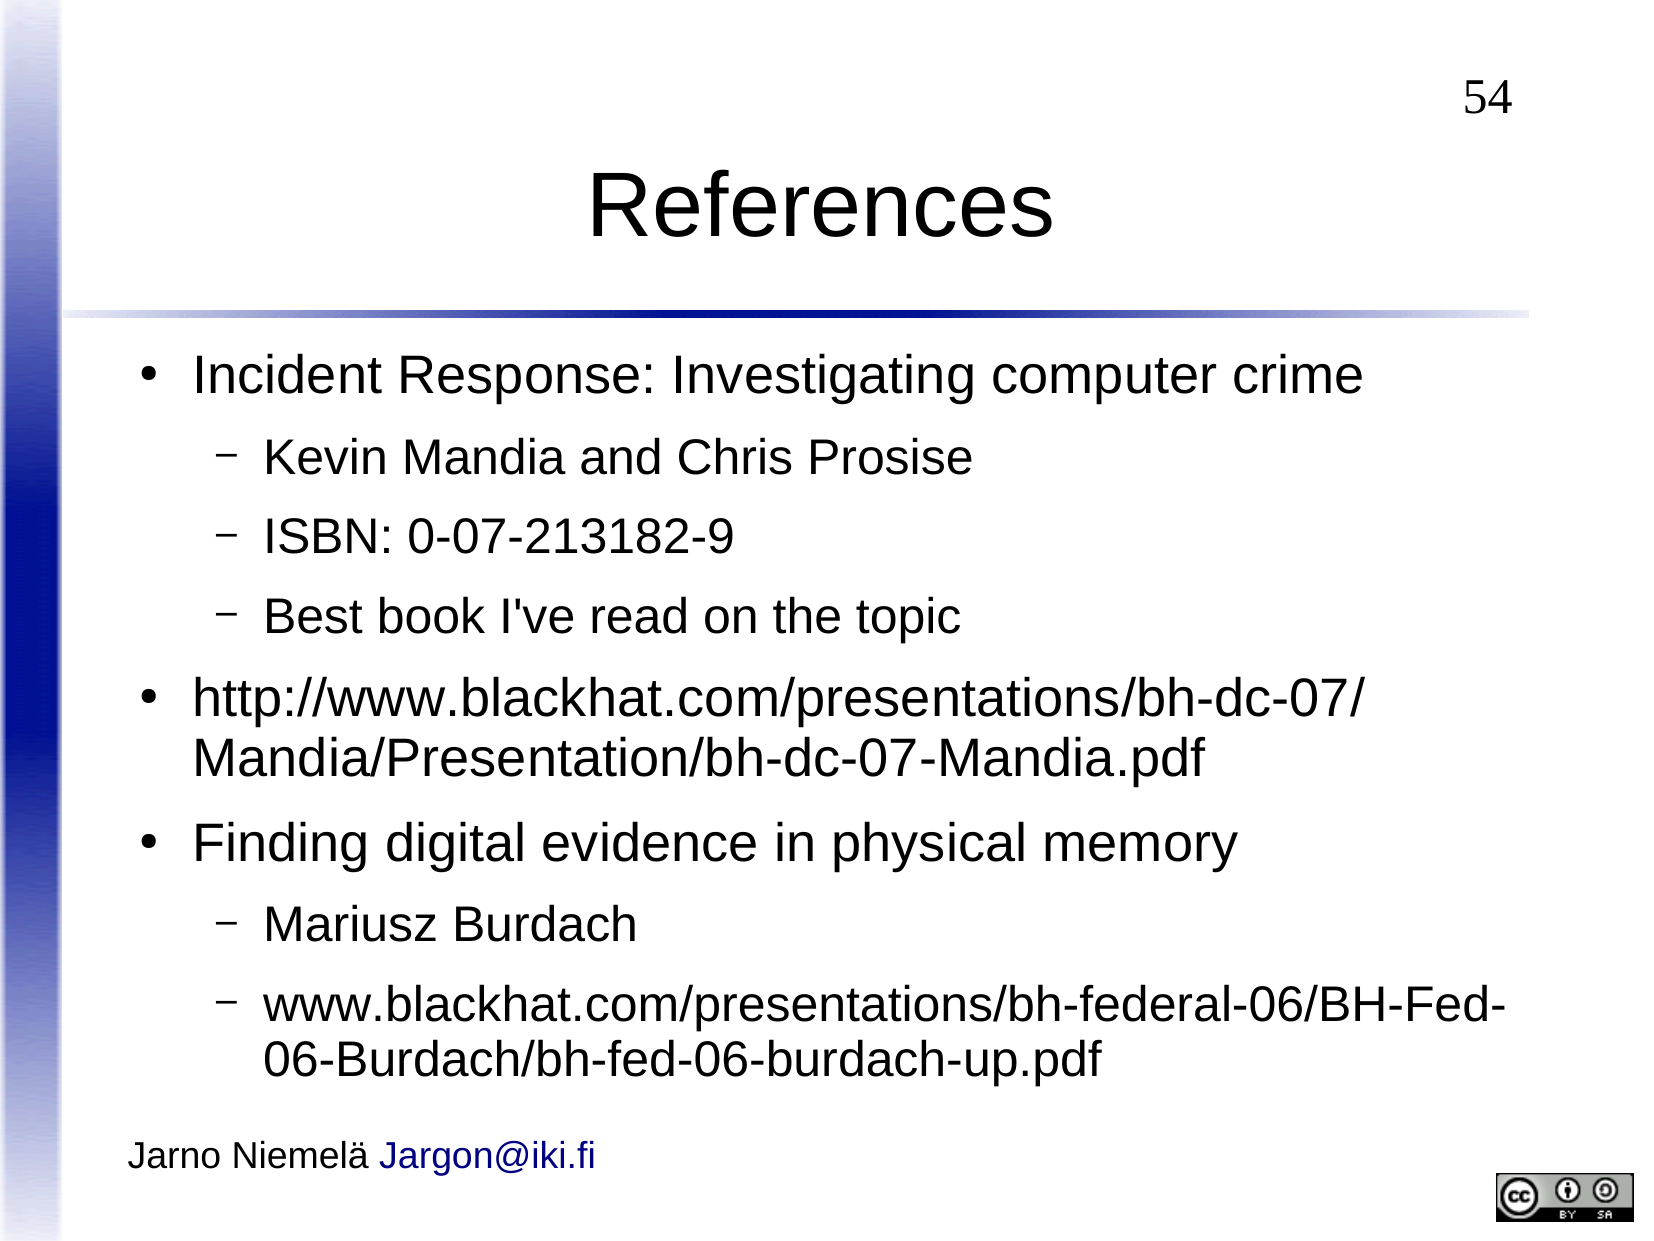

# References
Incident Response: Investigating computer crime
Kevin Mandia and Chris Prosise
ISBN: 0-07-213182-9
Best book I've read on the topic
http://www.blackhat.com/presentations/bh-dc-07/Mandia/Presentation/bh-dc-07-Mandia.pdf
Finding digital evidence in physical memory
Mariusz Burdach
www.blackhat.com/presentations/bh-federal-06/BH-Fed-06-Burdach/bh-fed-06-burdach-up.pdf